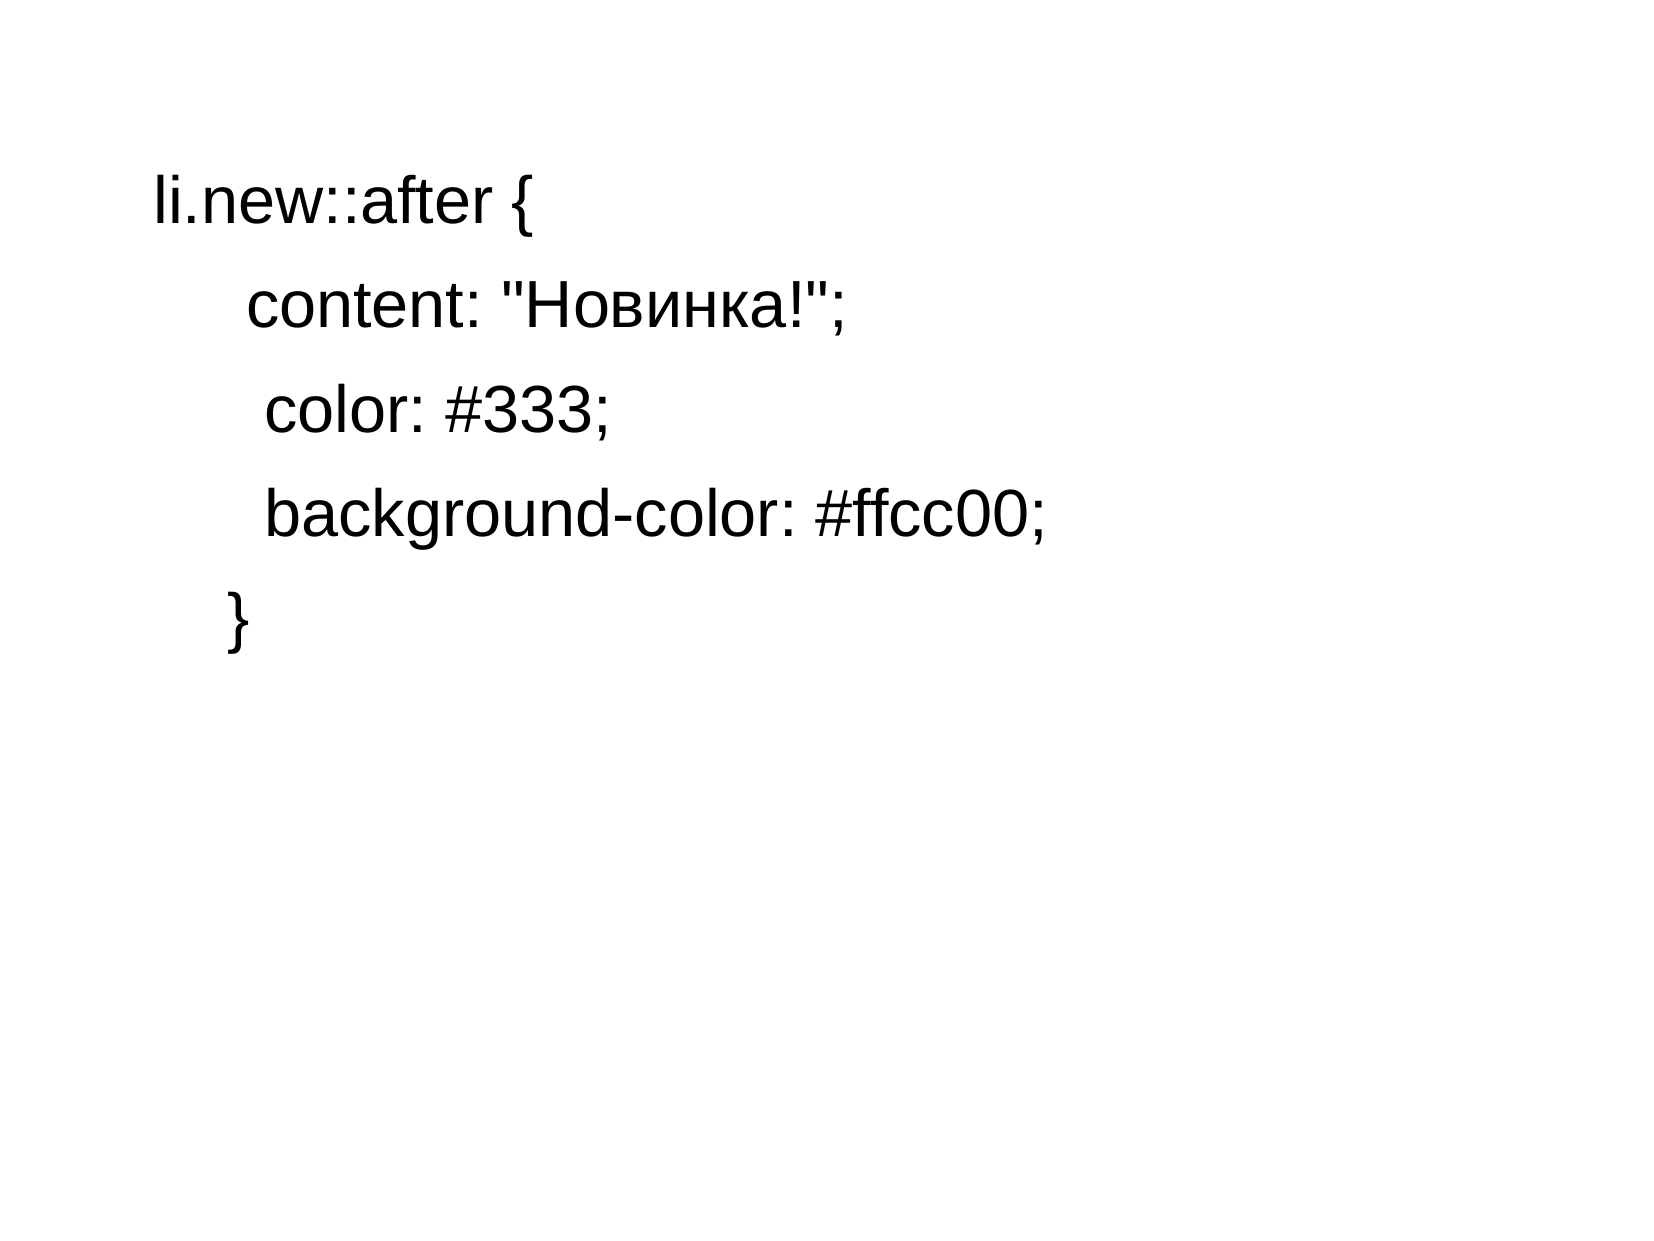

# li.new::after {
 content: "Новинка!";
 color: #333;
 background-color: #ffcc00;
 }